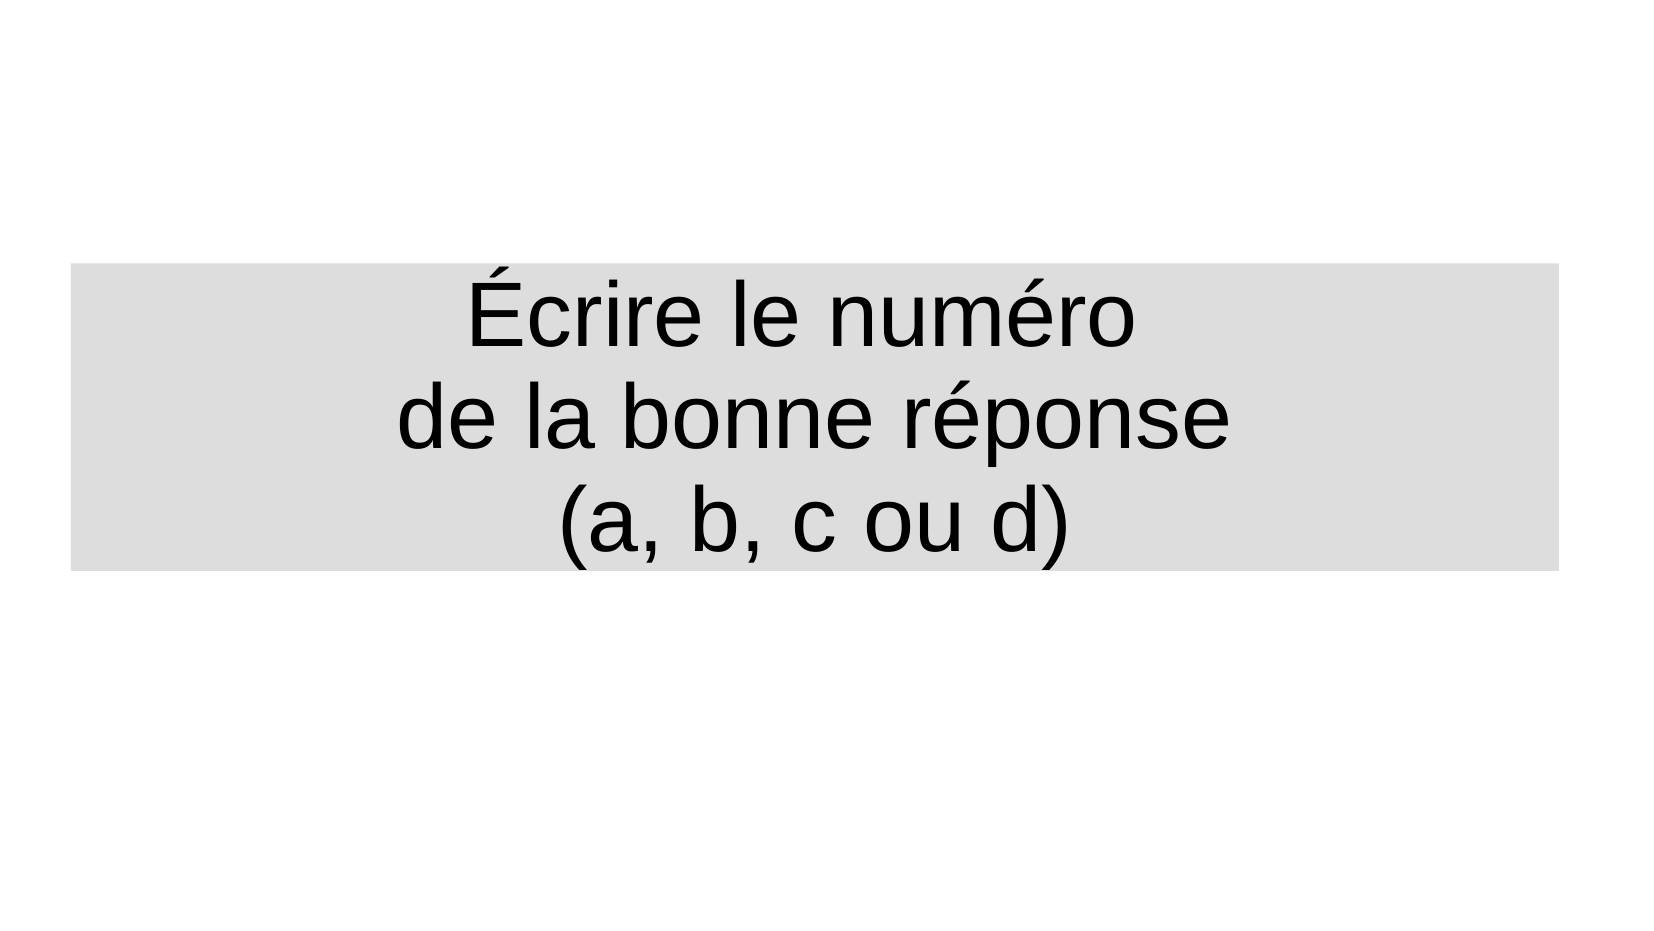

# Écrire le numéro de la bonne réponse (a, b, c ou d)